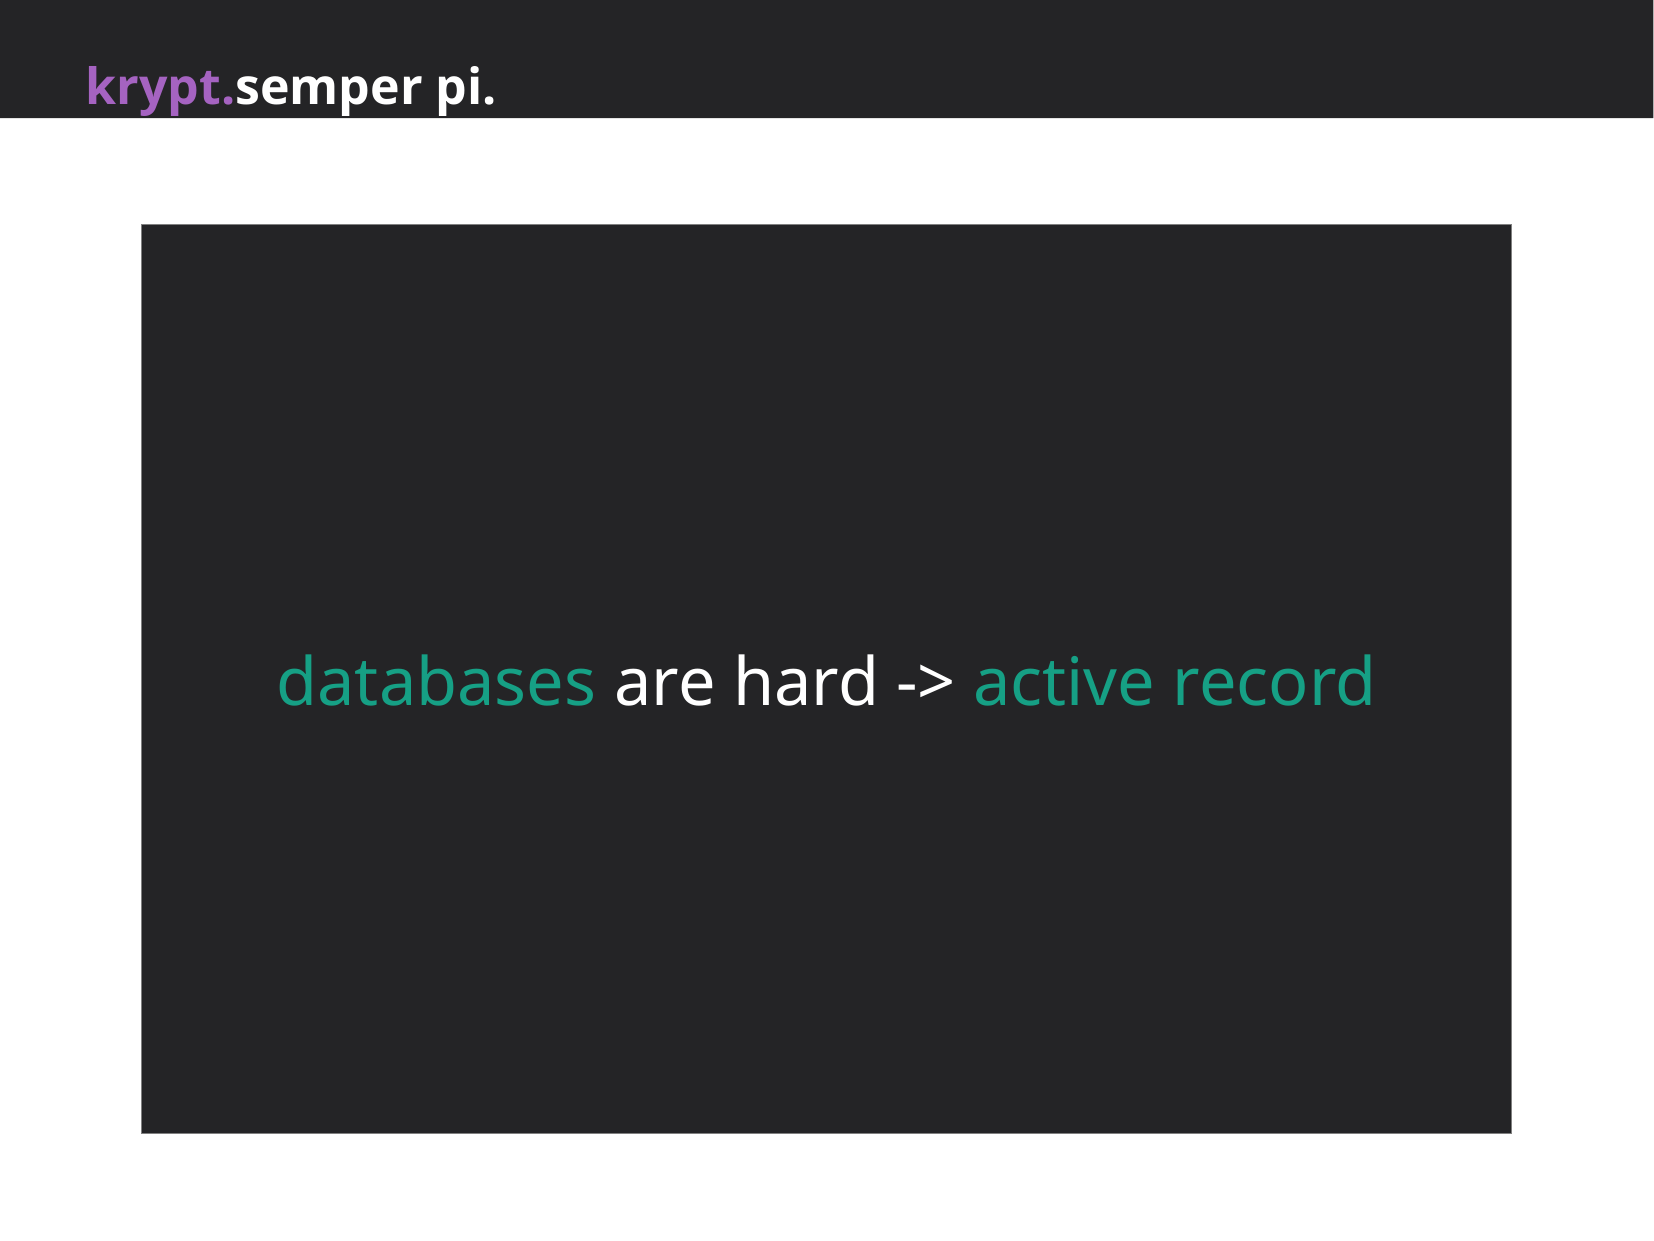

krypt.semper pi.
databases are hard -> active record
security sucks.